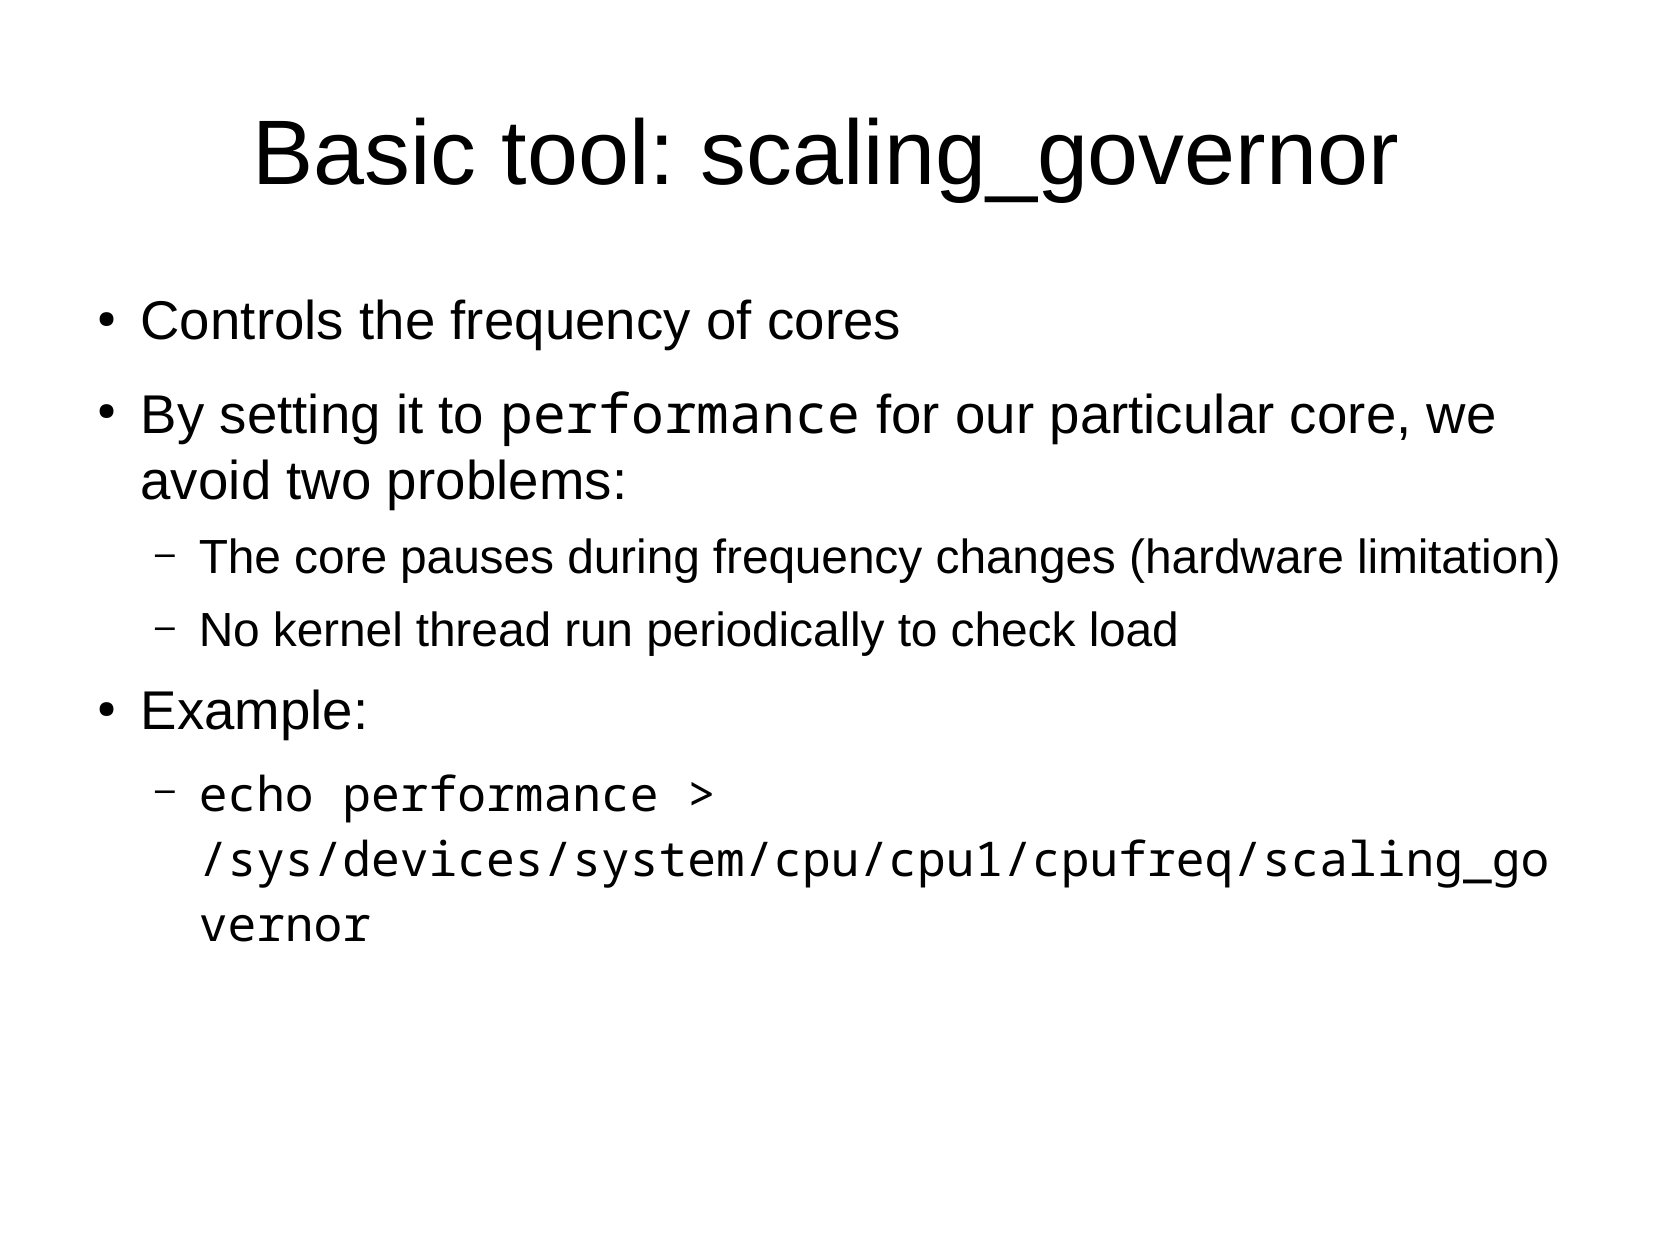

# Basic tool: scaling_governor
Controls the frequency of cores
By setting it to performance for our particular core, we avoid two problems:
The core pauses during frequency changes (hardware limitation)
No kernel thread run periodically to check load
Example:
echo performance > /sys/devices/system/cpu/cpu1/cpufreq/scaling_governor